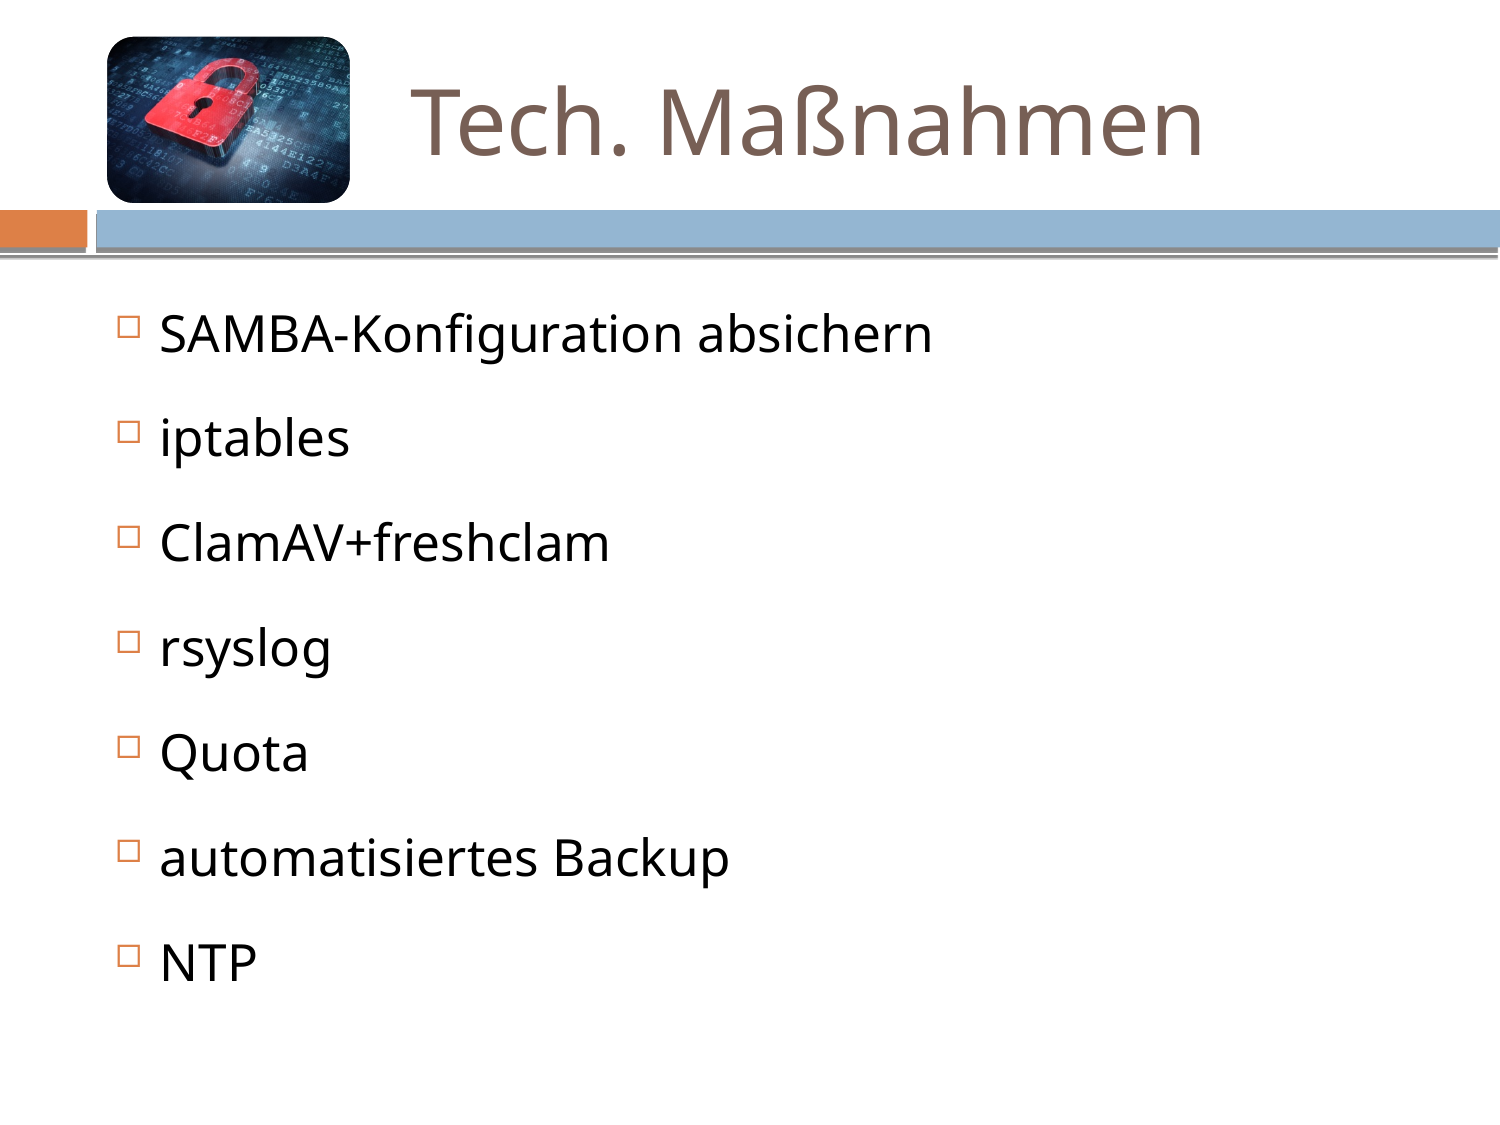

Tech. Maßnahmen
# SAMBA-Konfiguration absichern
iptables
ClamAV+freshclam
rsyslog
Quota
automatisiertes Backup
NTP